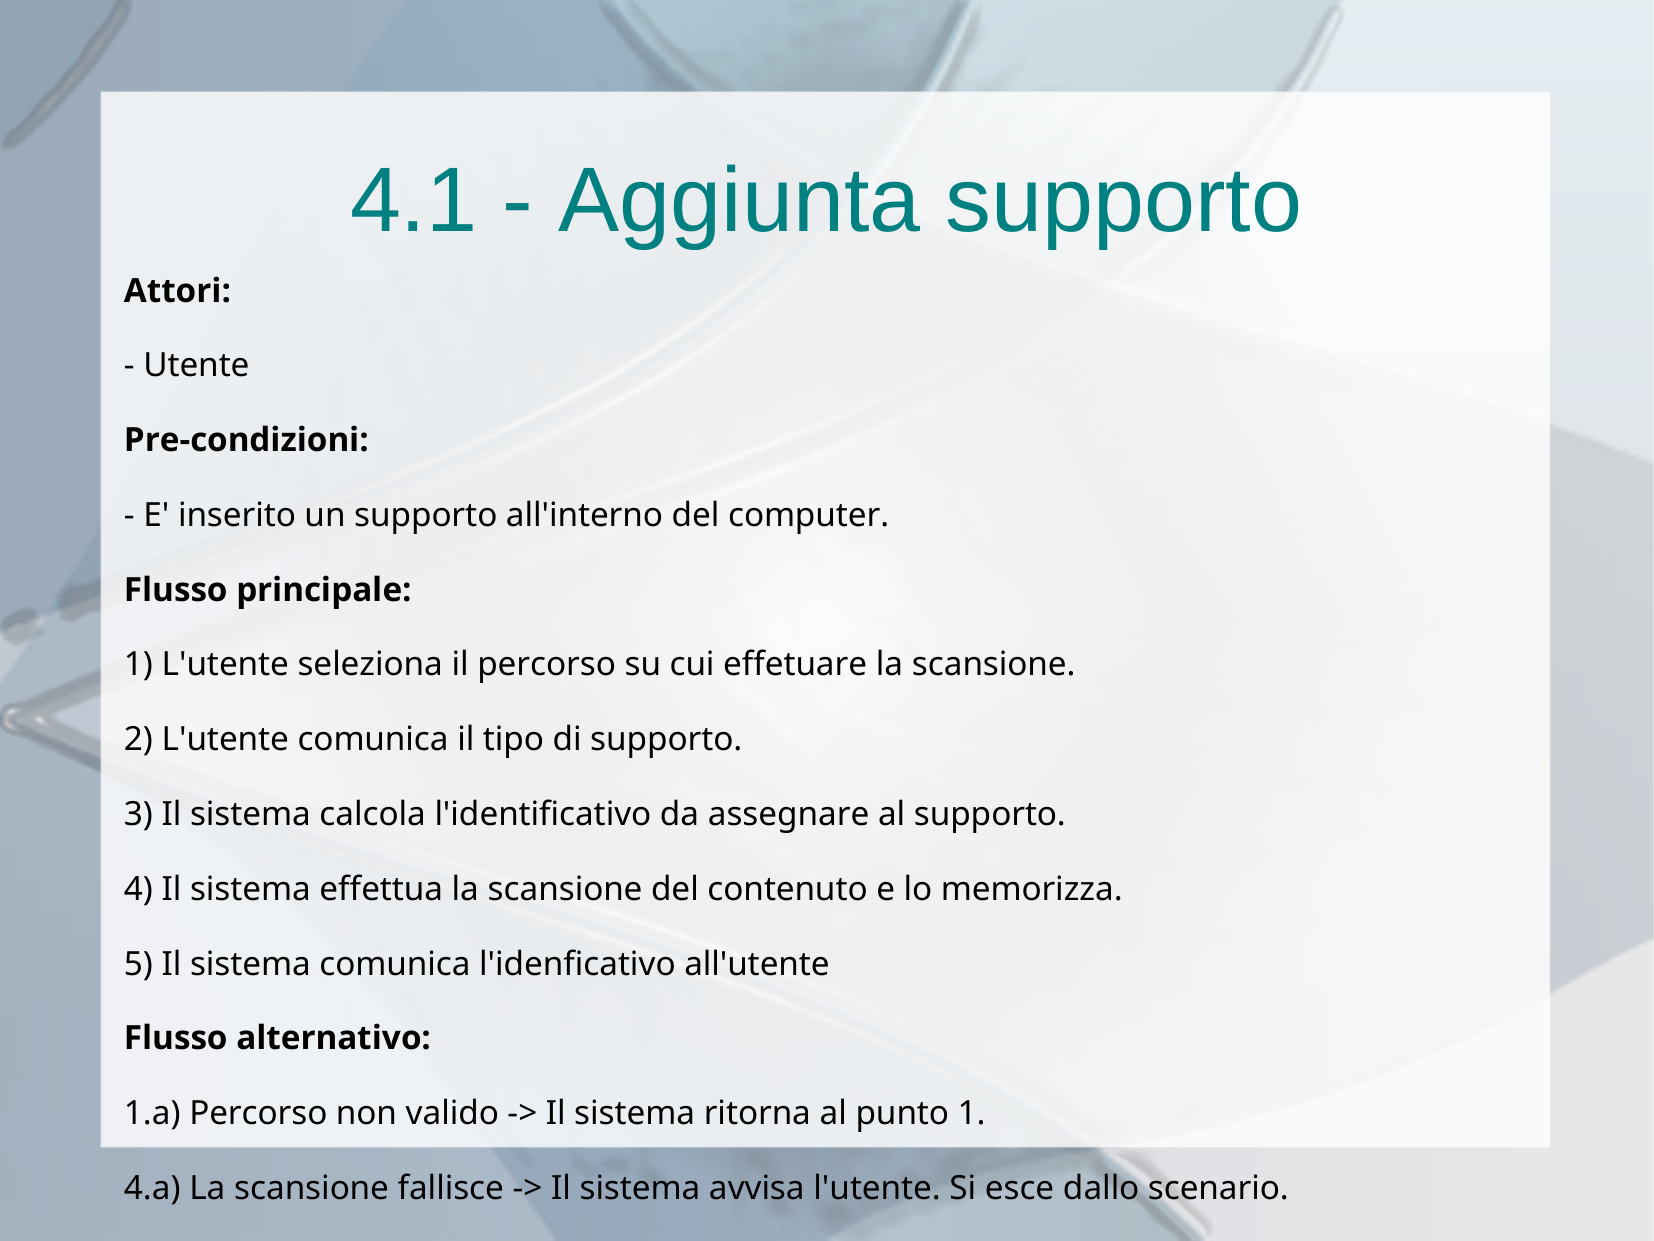

# 4.1 - Aggiunta supporto
Attori:
- Utente
Pre-condizioni:
- E' inserito un supporto all'interno del computer.
Flusso principale:
1) L'utente seleziona il percorso su cui effetuare la scansione.
2) L'utente comunica il tipo di supporto.
3) Il sistema calcola l'identificativo da assegnare al supporto.
4) Il sistema effettua la scansione del contenuto e lo memorizza.
5) Il sistema comunica l'idenficativo all'utente
Flusso alternativo:
1.a) Percorso non valido -> Il sistema ritorna al punto 1.
4.a) La scansione fallisce -> Il sistema avvisa l'utente. Si esce dallo scenario.